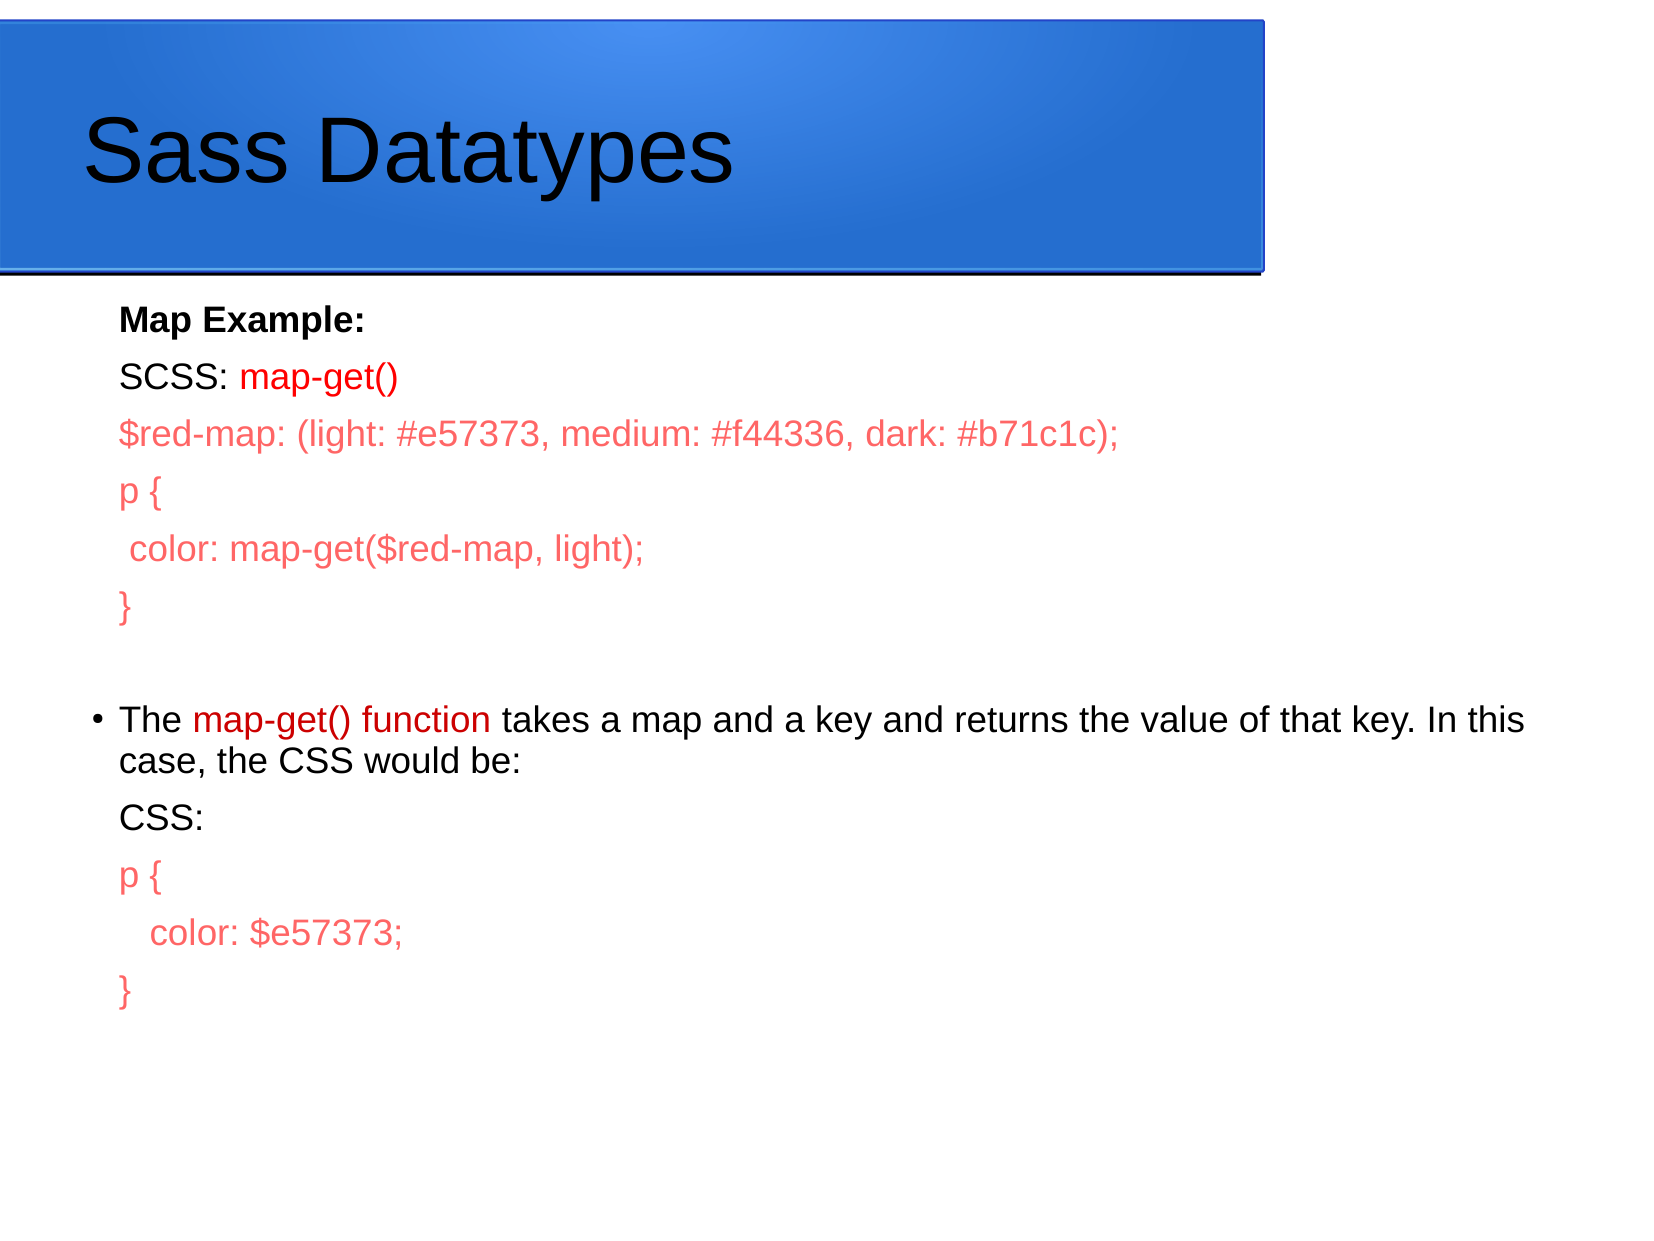

# Sass Datatypes
Map Example:
SCSS: map-get()
$red-map: (light: #e57373, medium: #f44336, dark: #b71c1c);
p {
 color: map-get($red-map, light);
}
The map-get() function takes a map and a key and returns the value of that key. In this case, the CSS would be:
CSS:
p {
 color: $e57373;
}